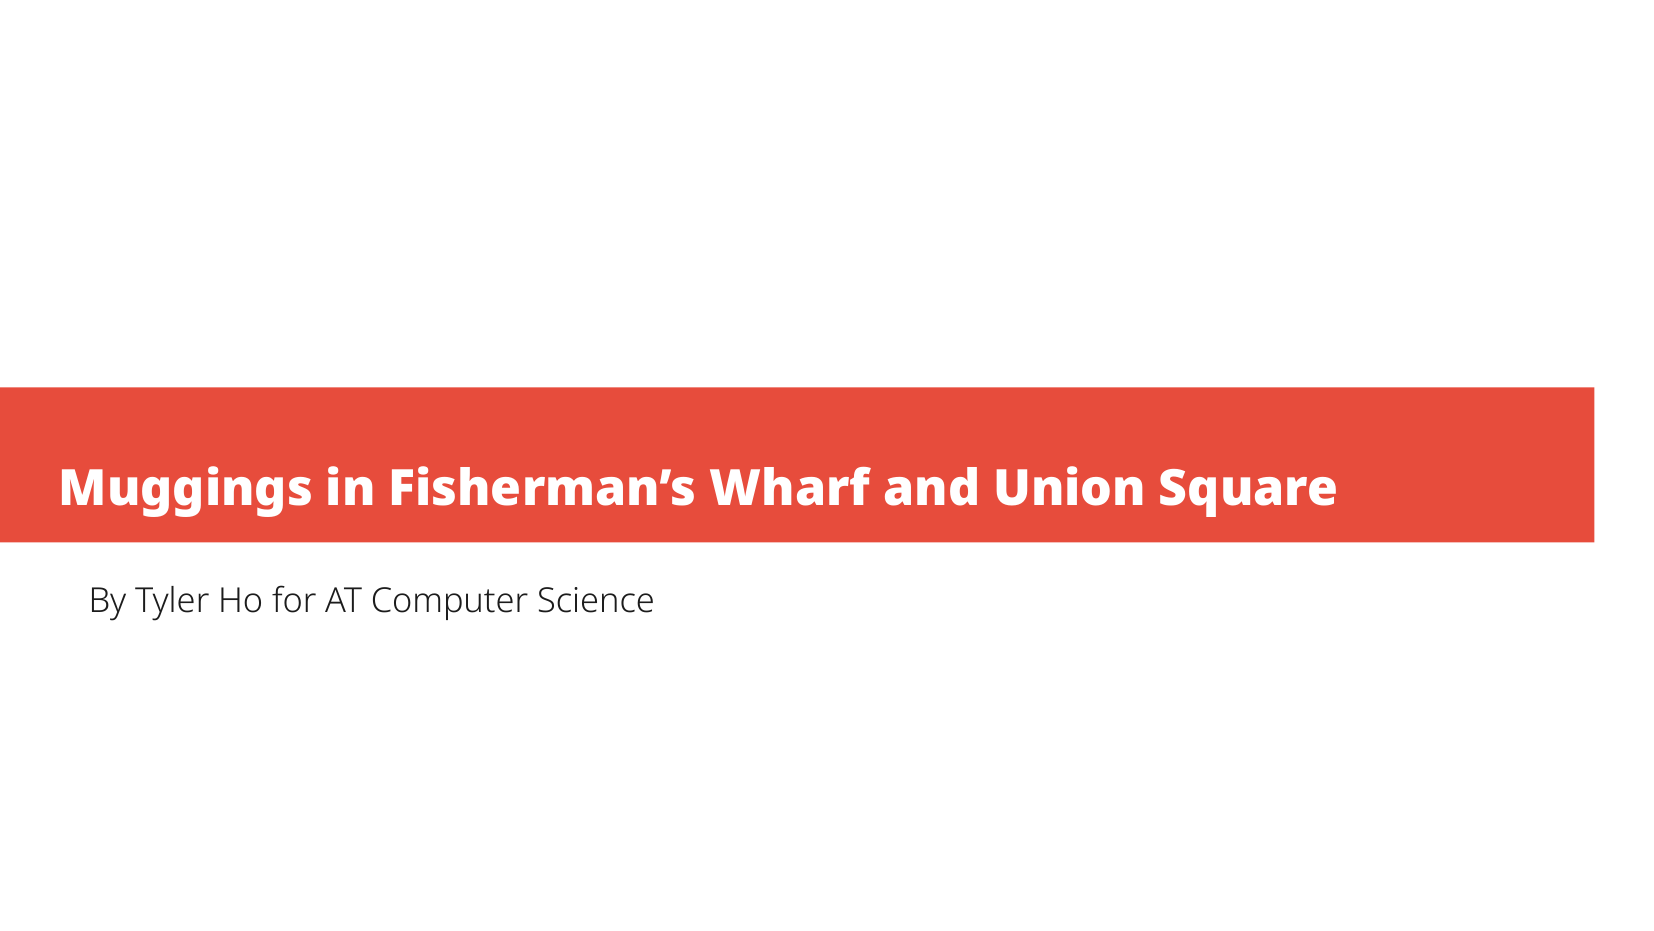

# Muggings in Fisherman’s Wharf and Union Square
By Tyler Ho for AT Computer Science